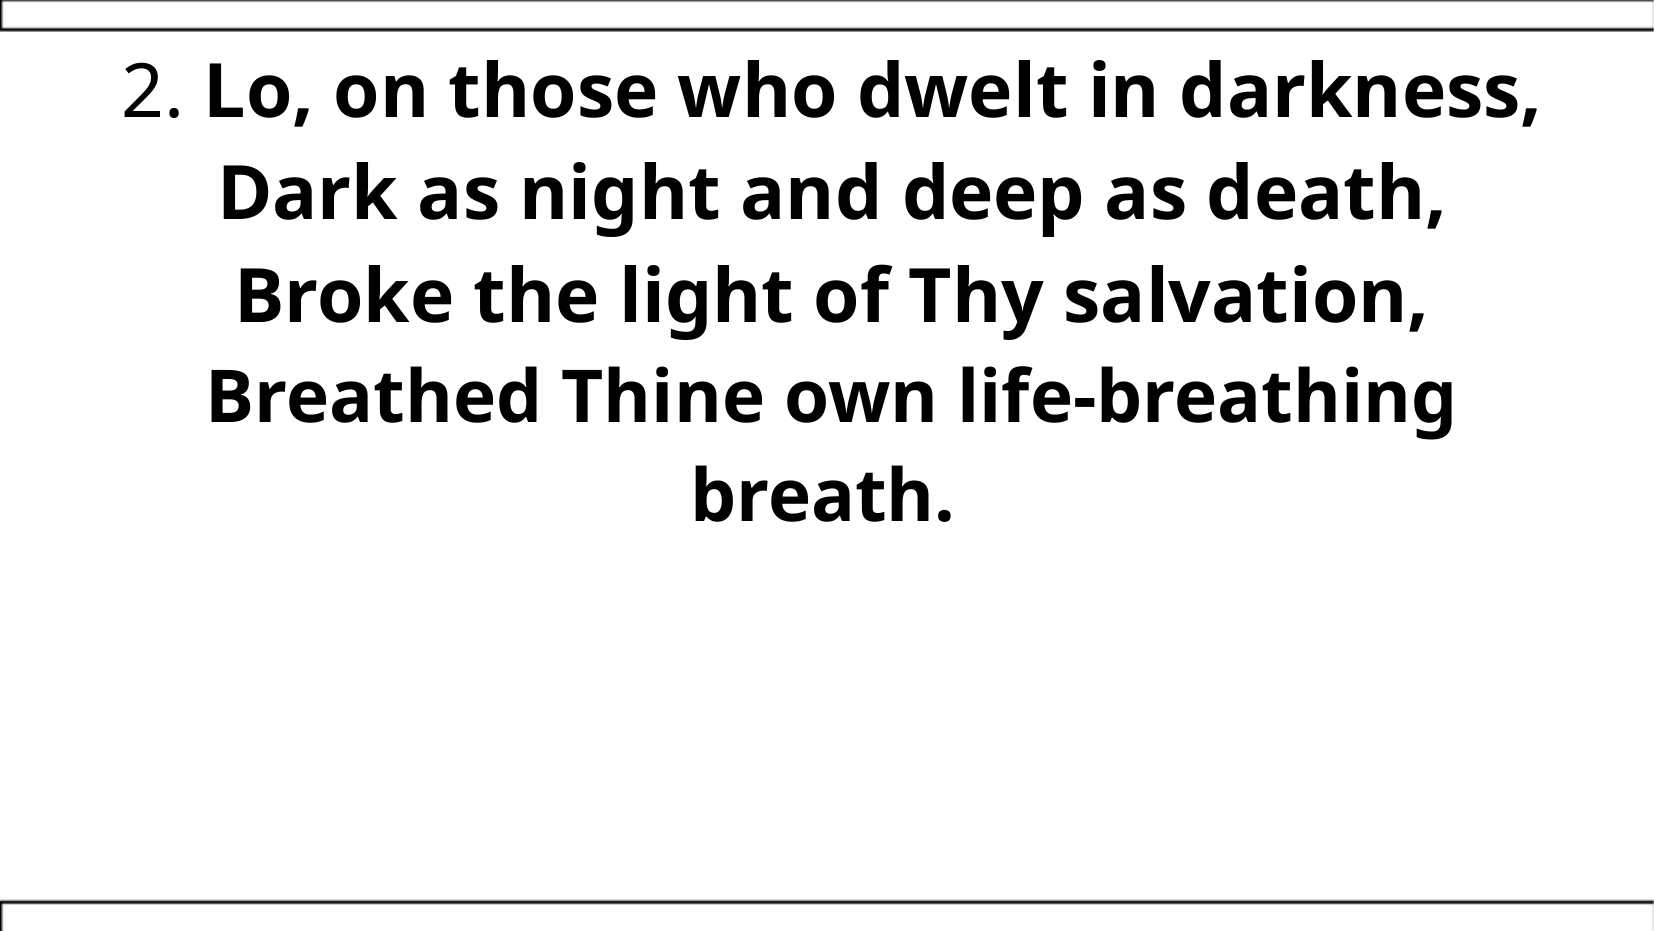

2. Lo, on those who dwelt in darkness,
Dark as night and deep as death,
Broke the light of Thy salvation,
Breathed Thine own life-breathing breath.